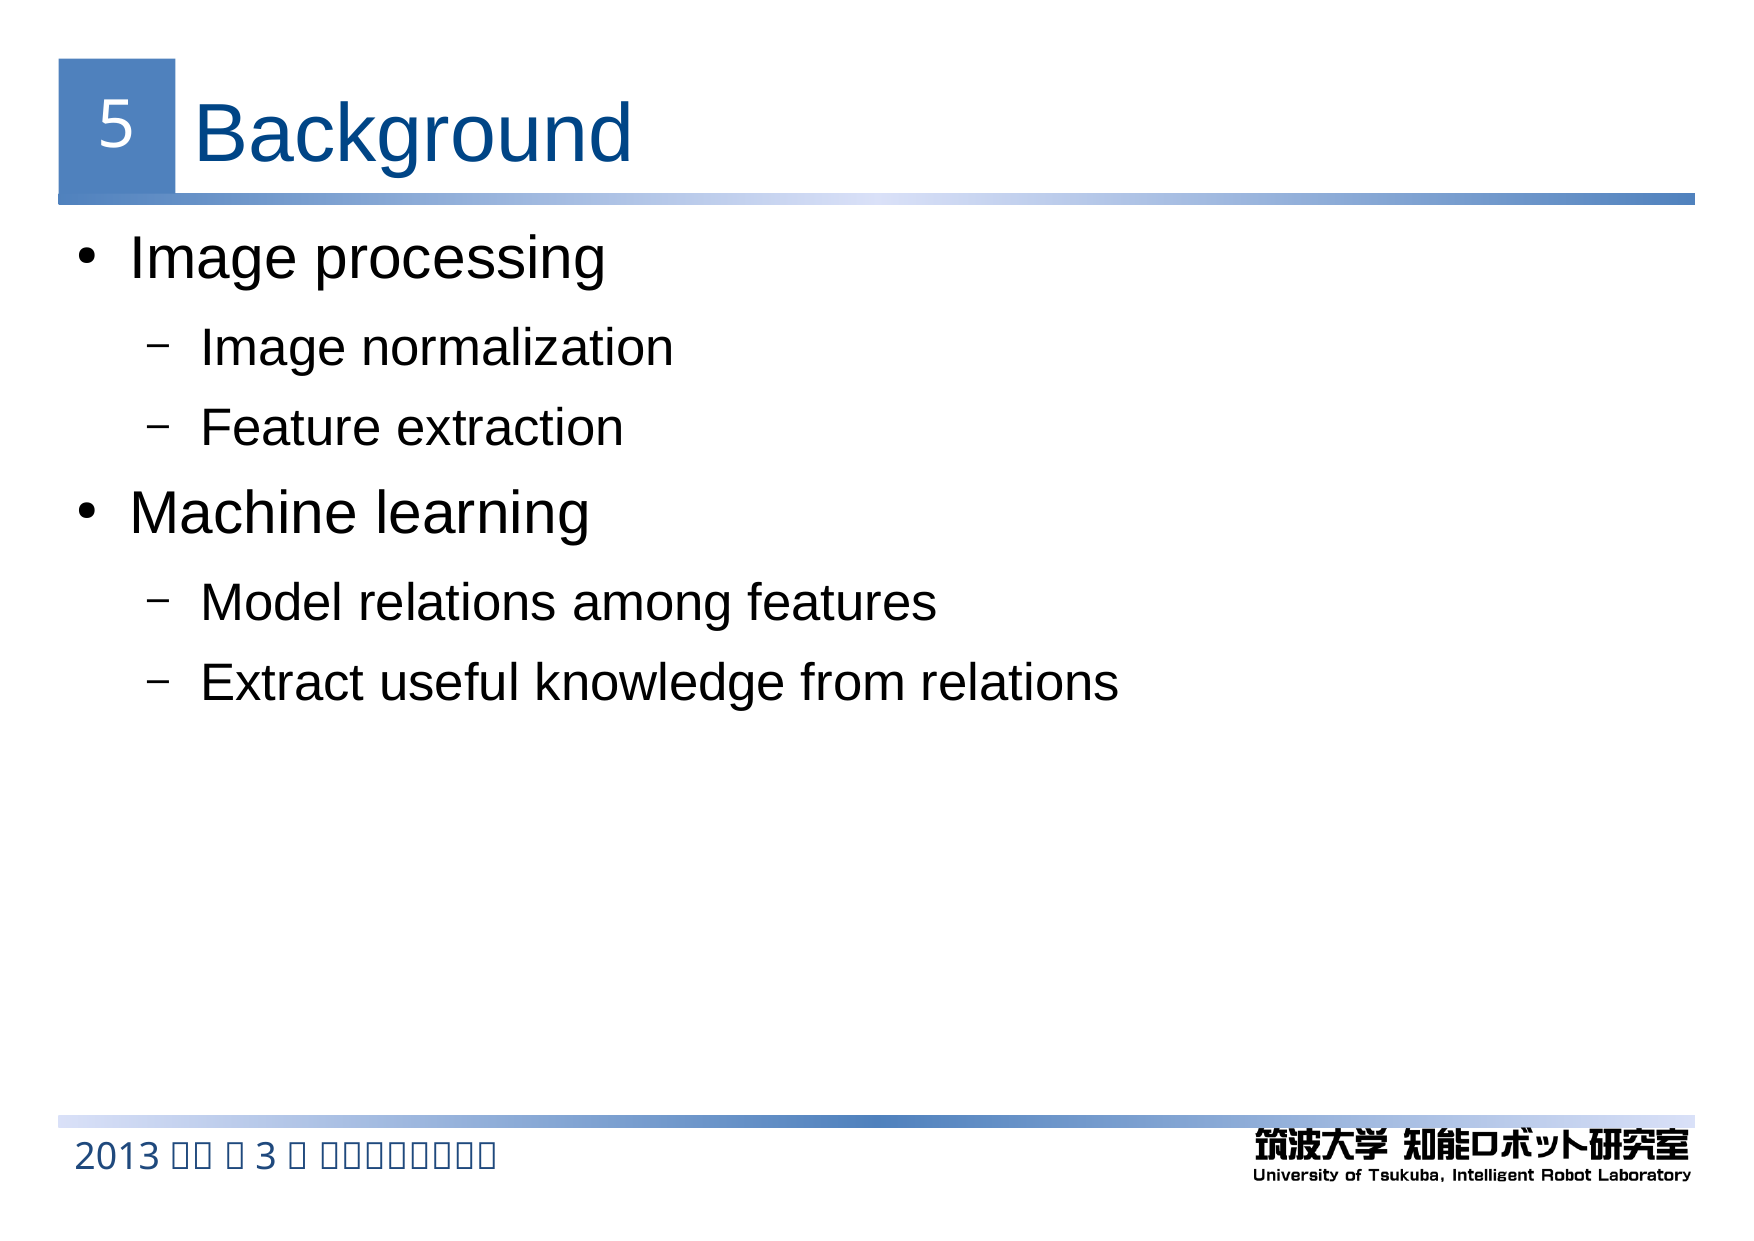

# Background
Image processing
Image normalization
Feature extraction
Machine learning
Model relations among features
Extract useful knowledge from relations